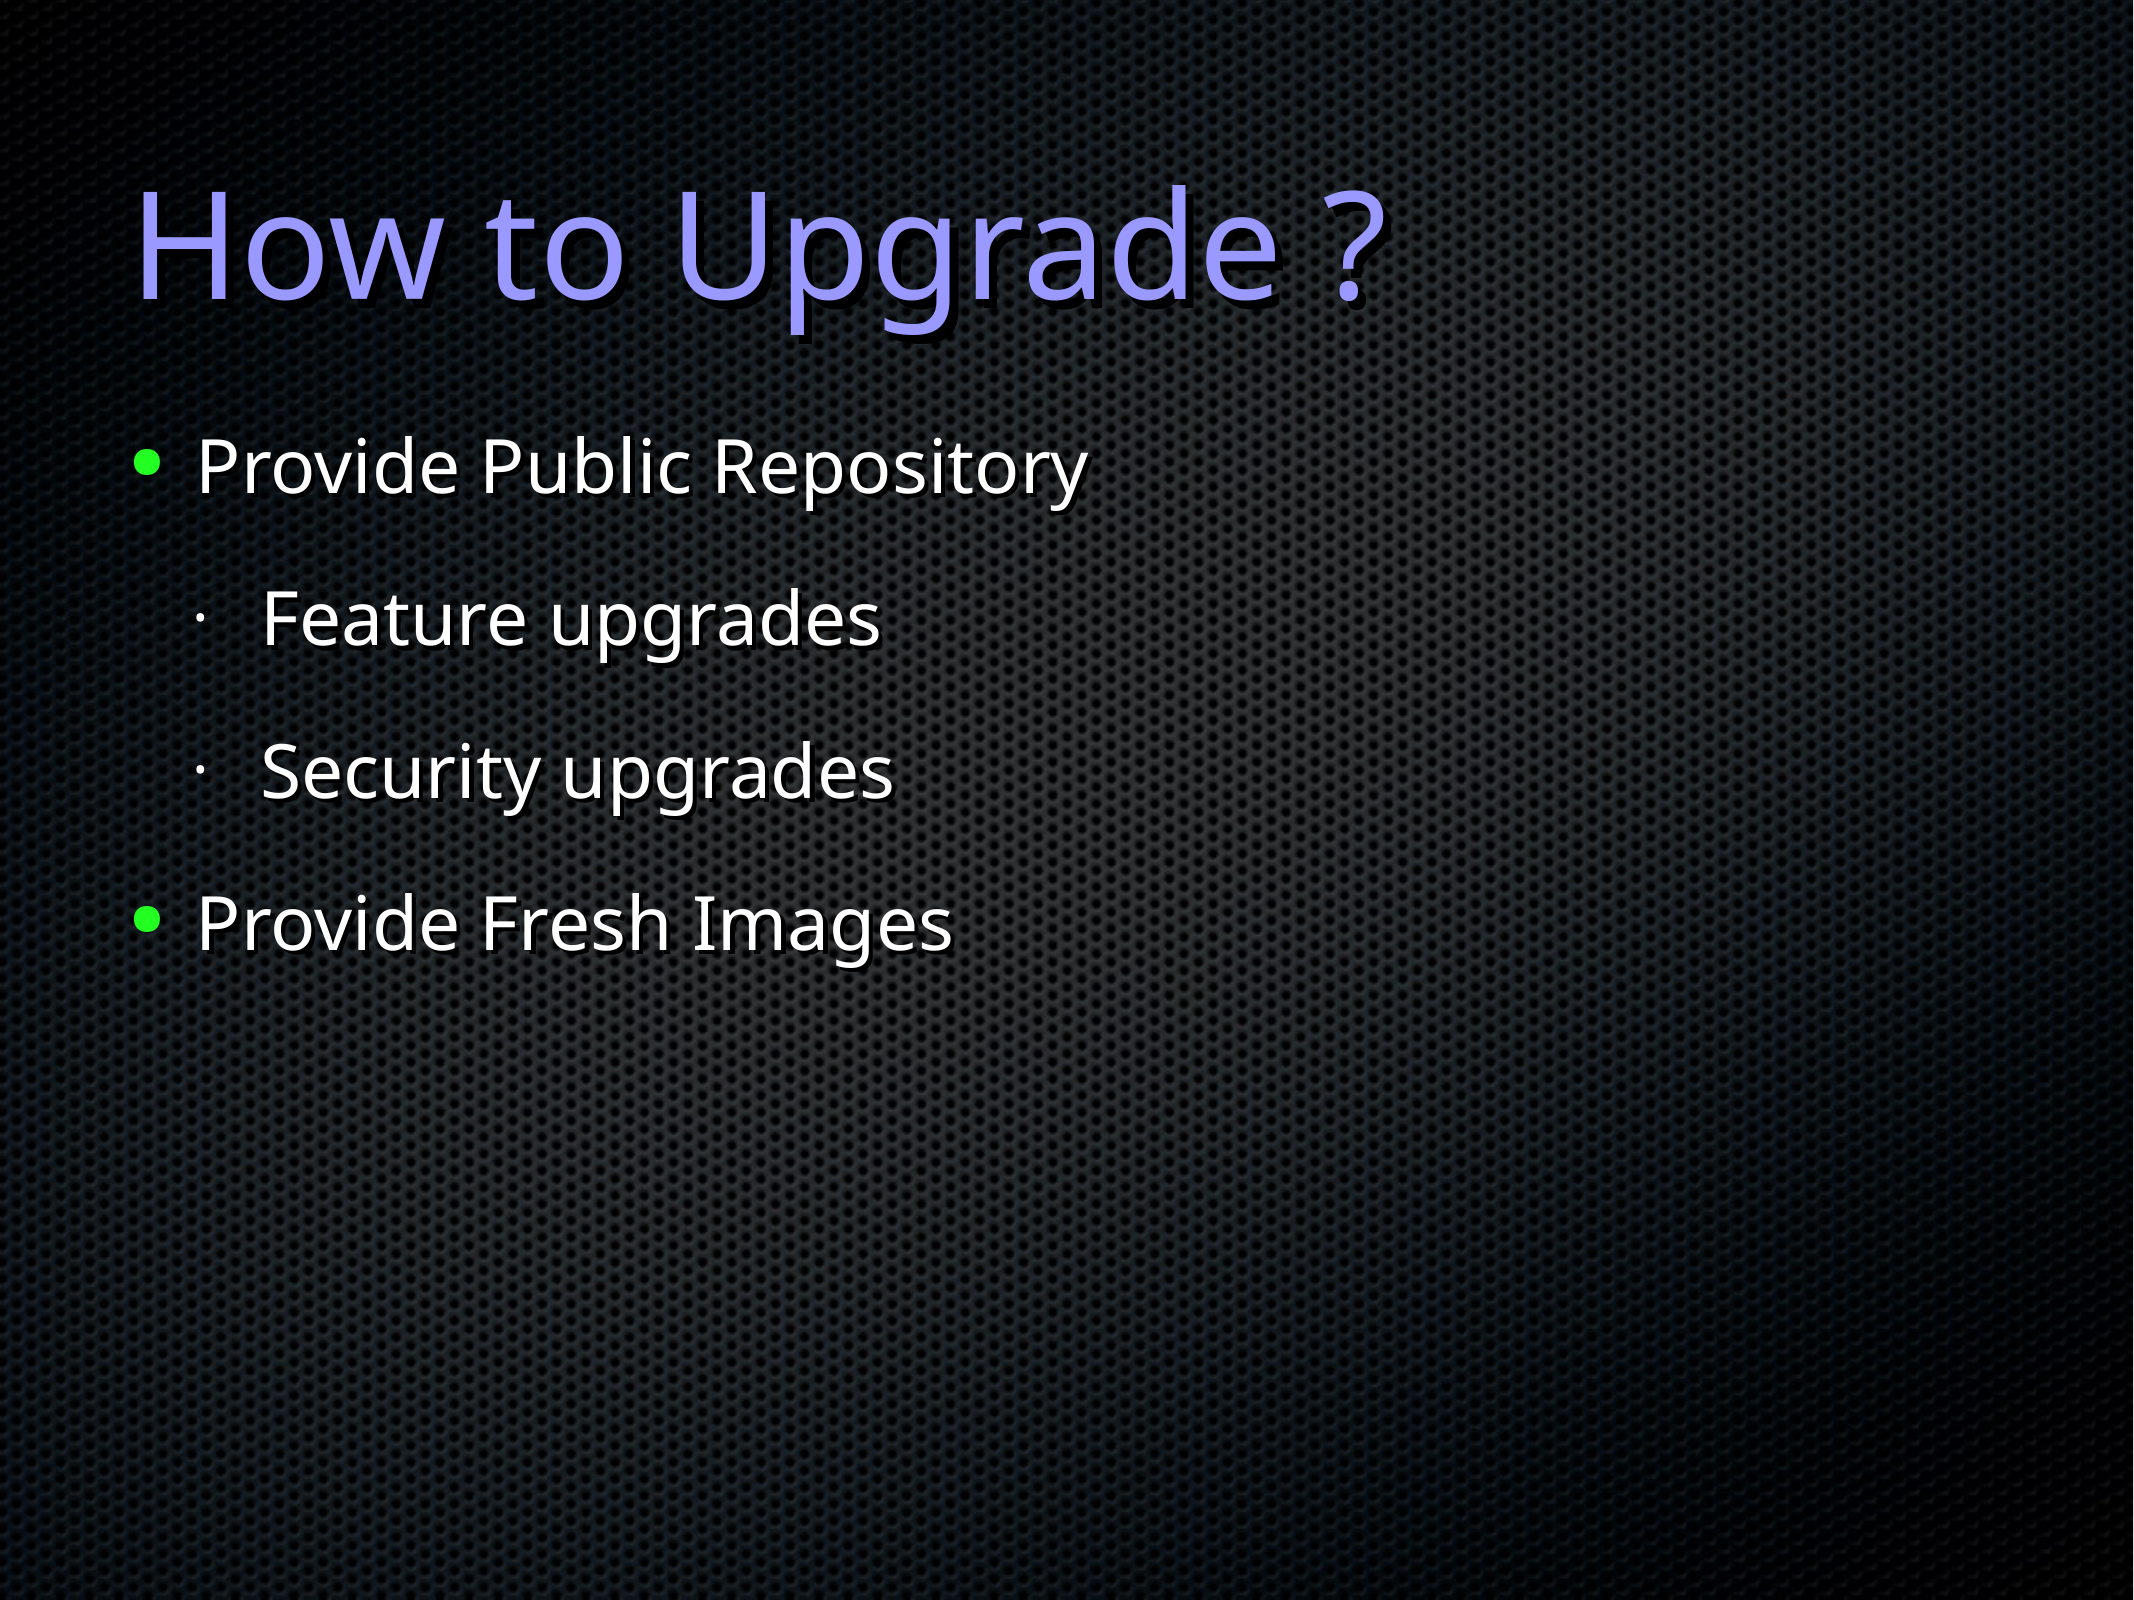

# How to Upgrade ?
Provide Public Repository
Feature upgrades
Security upgrades
Provide Fresh Images